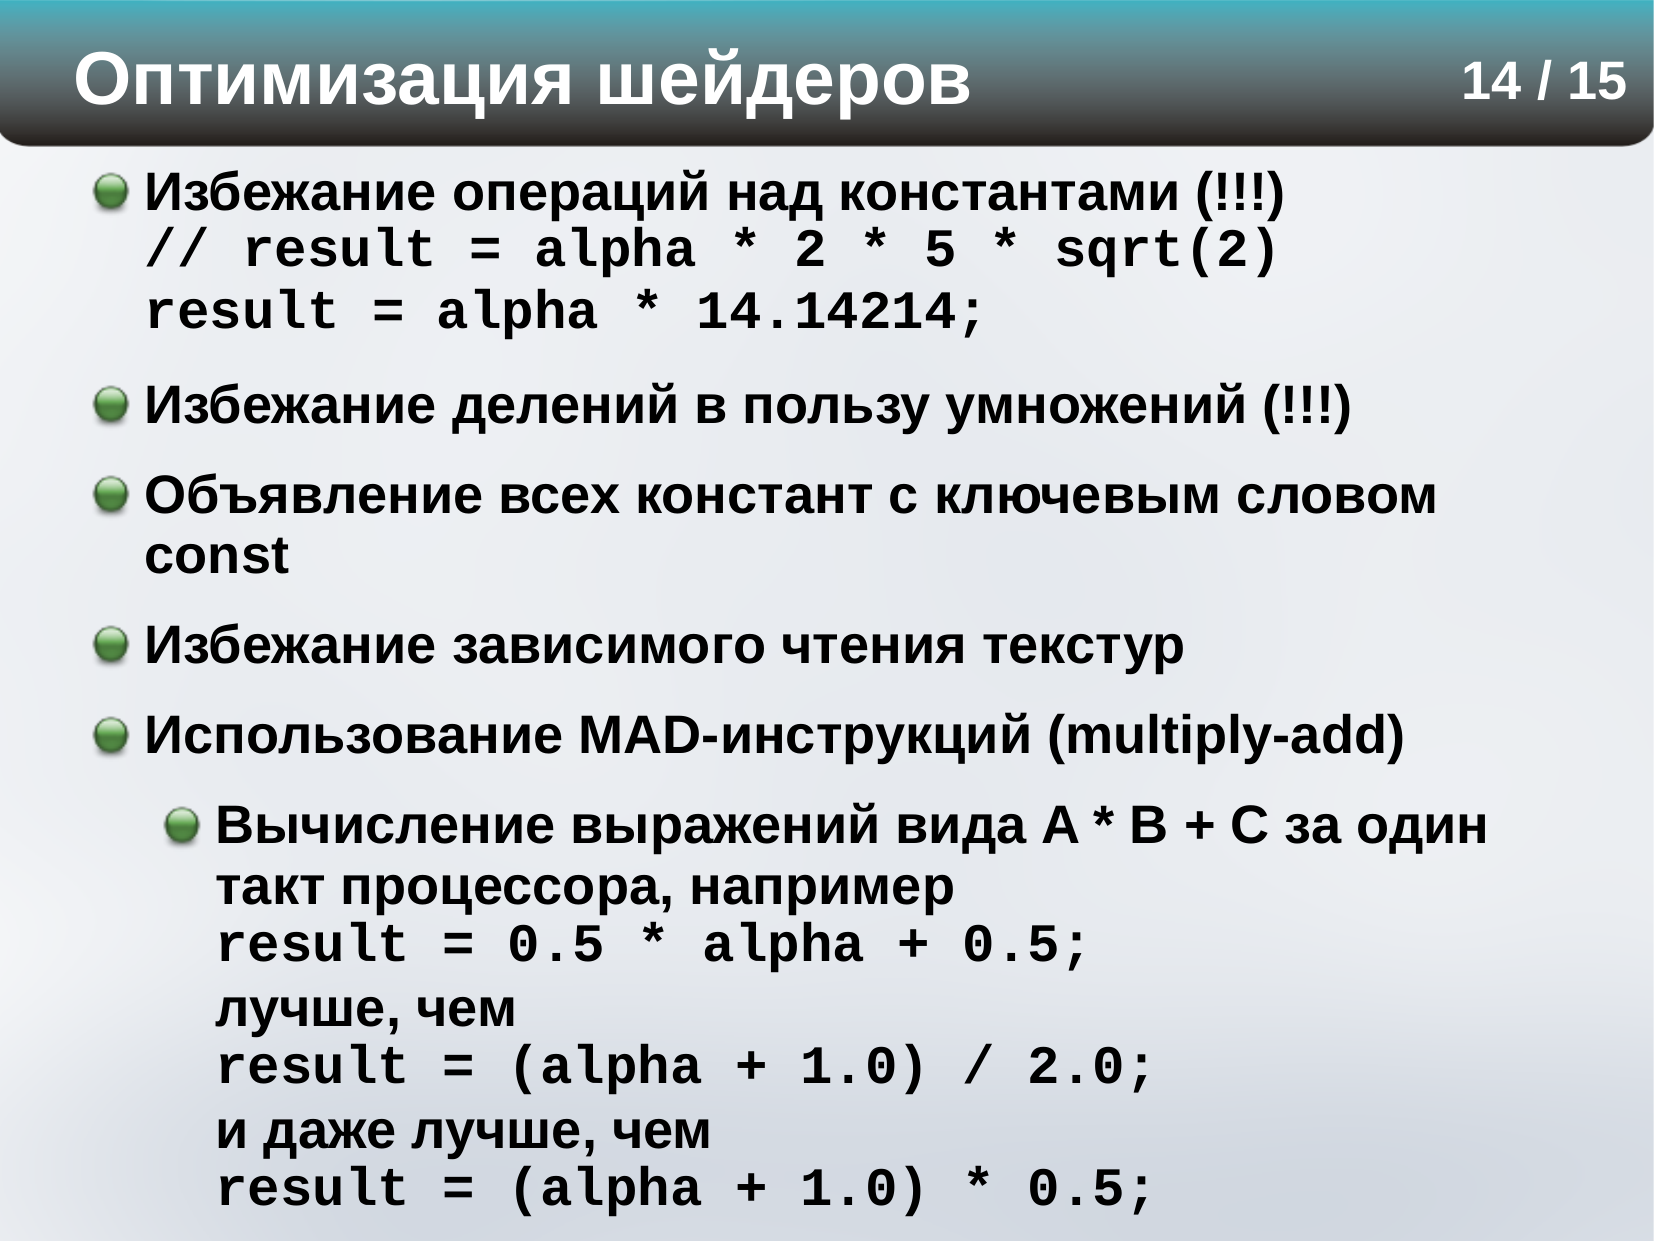

Оптимизация шейдеров
Избежание операций над константами (!!!)
// result = alpha * 2 * 5 * sqrt(2)
result = alpha * 14.14214;
Избежание делений в пользу умножений (!!!)
Объявление всех констант с ключевым словом const
Избежание зависимого чтения текстур
Использование MAD-инструкций (multiply-add)
Вычисление выражений вида A * B + C за один такт процессора, например
result = 0.5 * alpha + 0.5;
лучше, чем
result = (alpha + 1.0) / 2.0;
и даже лучше, чем
result = (alpha + 1.0) * 0.5;